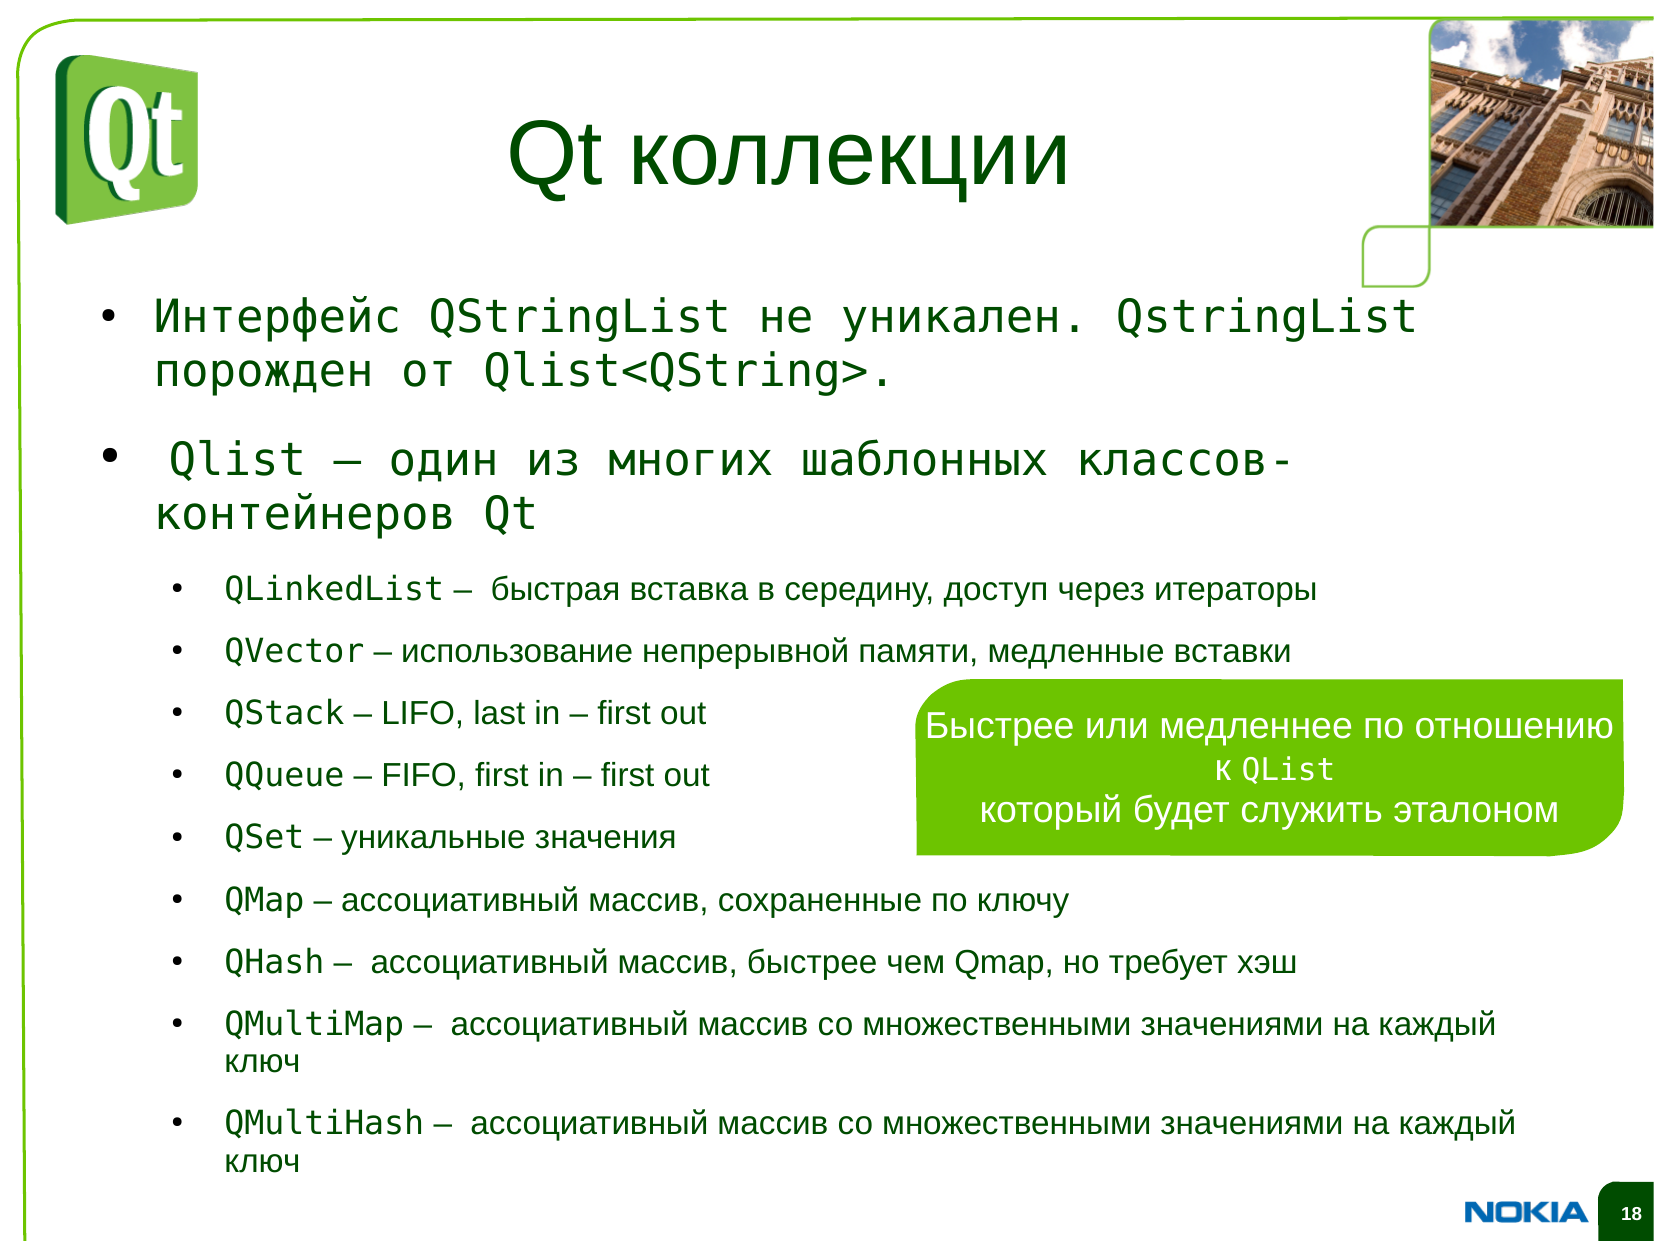

# Qt коллекции
Интерфейс QStringList не уникален. QstringList порожден от Qlist<QString>.
 Qlist – один из многих шаблонных классов-контейнеров Qt
QLinkedList – быстрая вставка в середину, доступ через итераторы
QVector – использование непрерывной памяти, медленные вставки
QStack – LIFO, last in – first out
QQueue – FIFO, first in – first out
QSet – уникальные значения
QMap – ассоциативный массив, сохраненные по ключу
QHash – ассоциативный массив, быстрее чем Qmap, но требует хэш
QMultiMap – ассоциативный массив со множественными значениями на каждый ключ
QMultiHash – ассоциативный массив со множественными значениями на каждый ключ
Быстрее или медленнее по отношению
 к QList
который будет служить эталоном